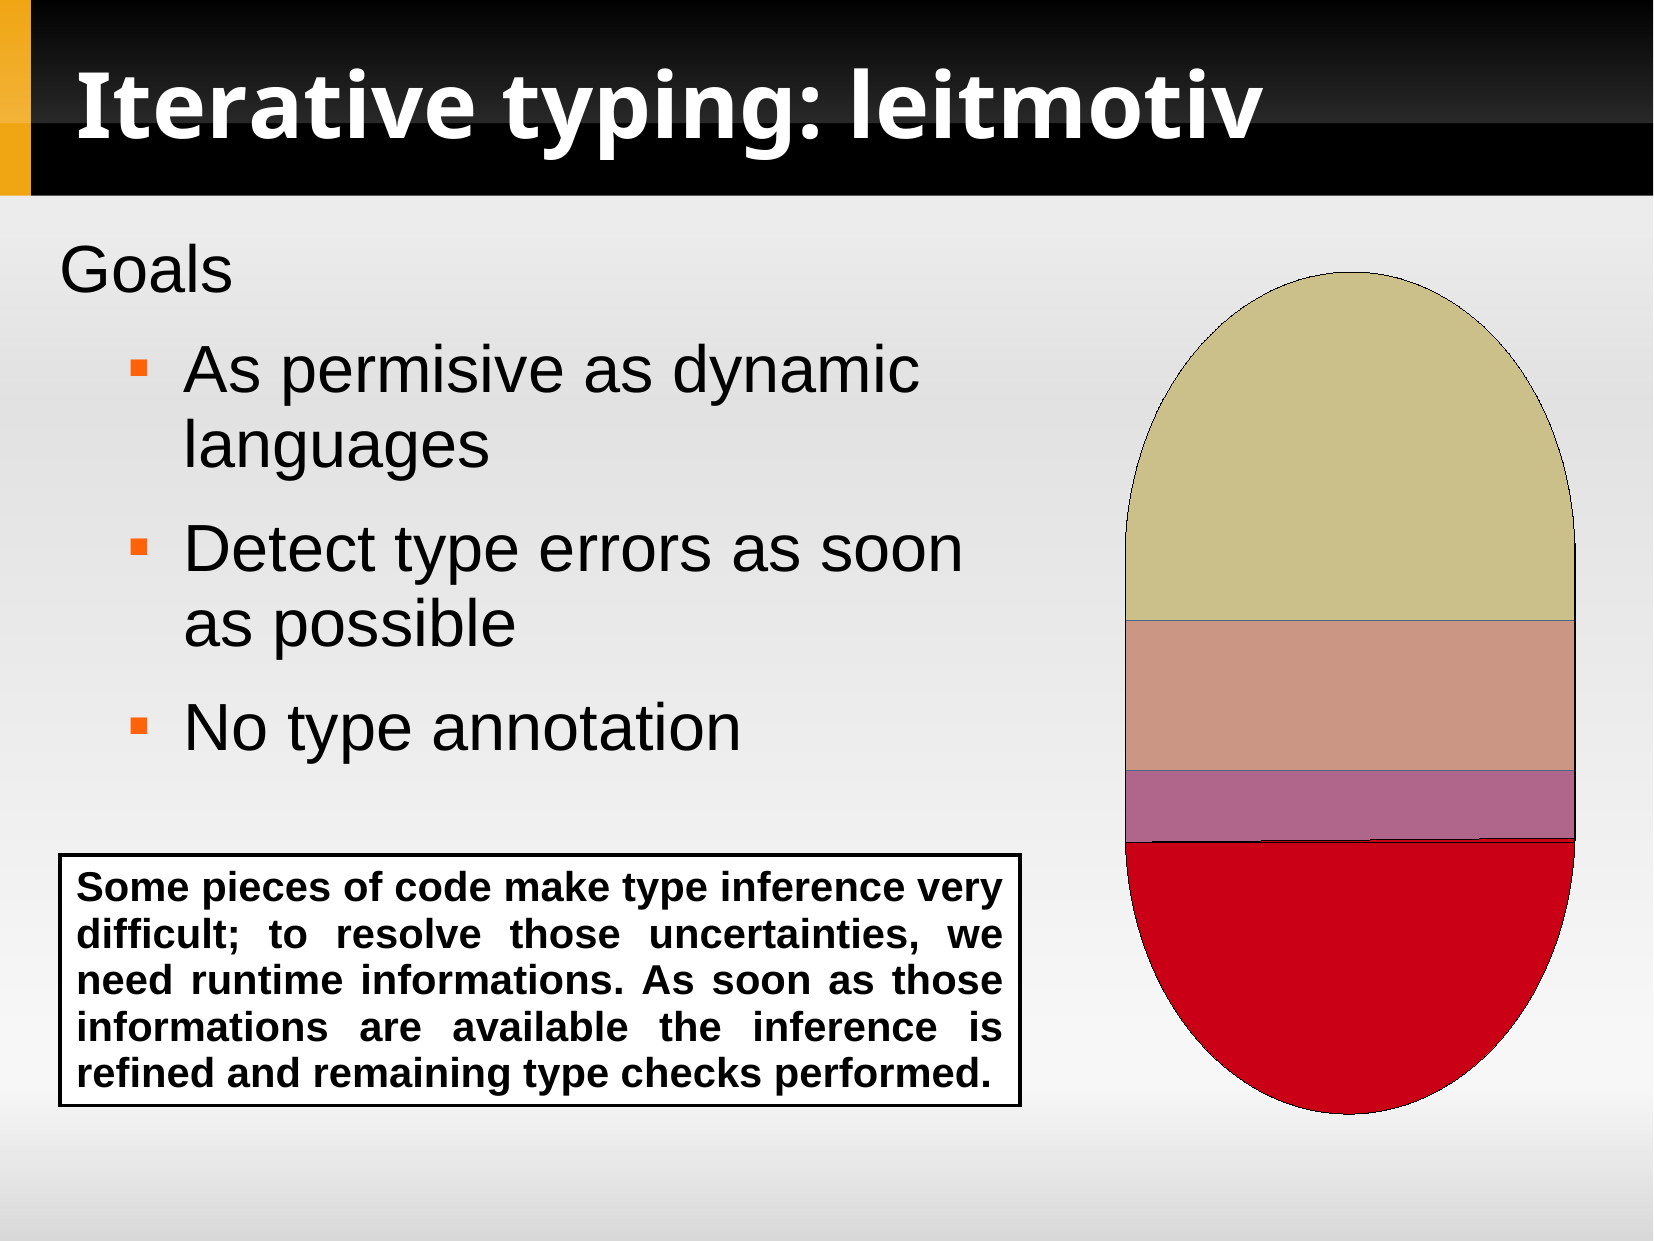

# Iterative typing: leitmotiv
Goals
As permisive as dynamic languages
Detect type errors as soon as possible
No type annotation
Some pieces of code make type inference very difficult; to resolve those uncertainties, we need runtime informations. As soon as those informations are available the inference is refined and remaining type checks performed.